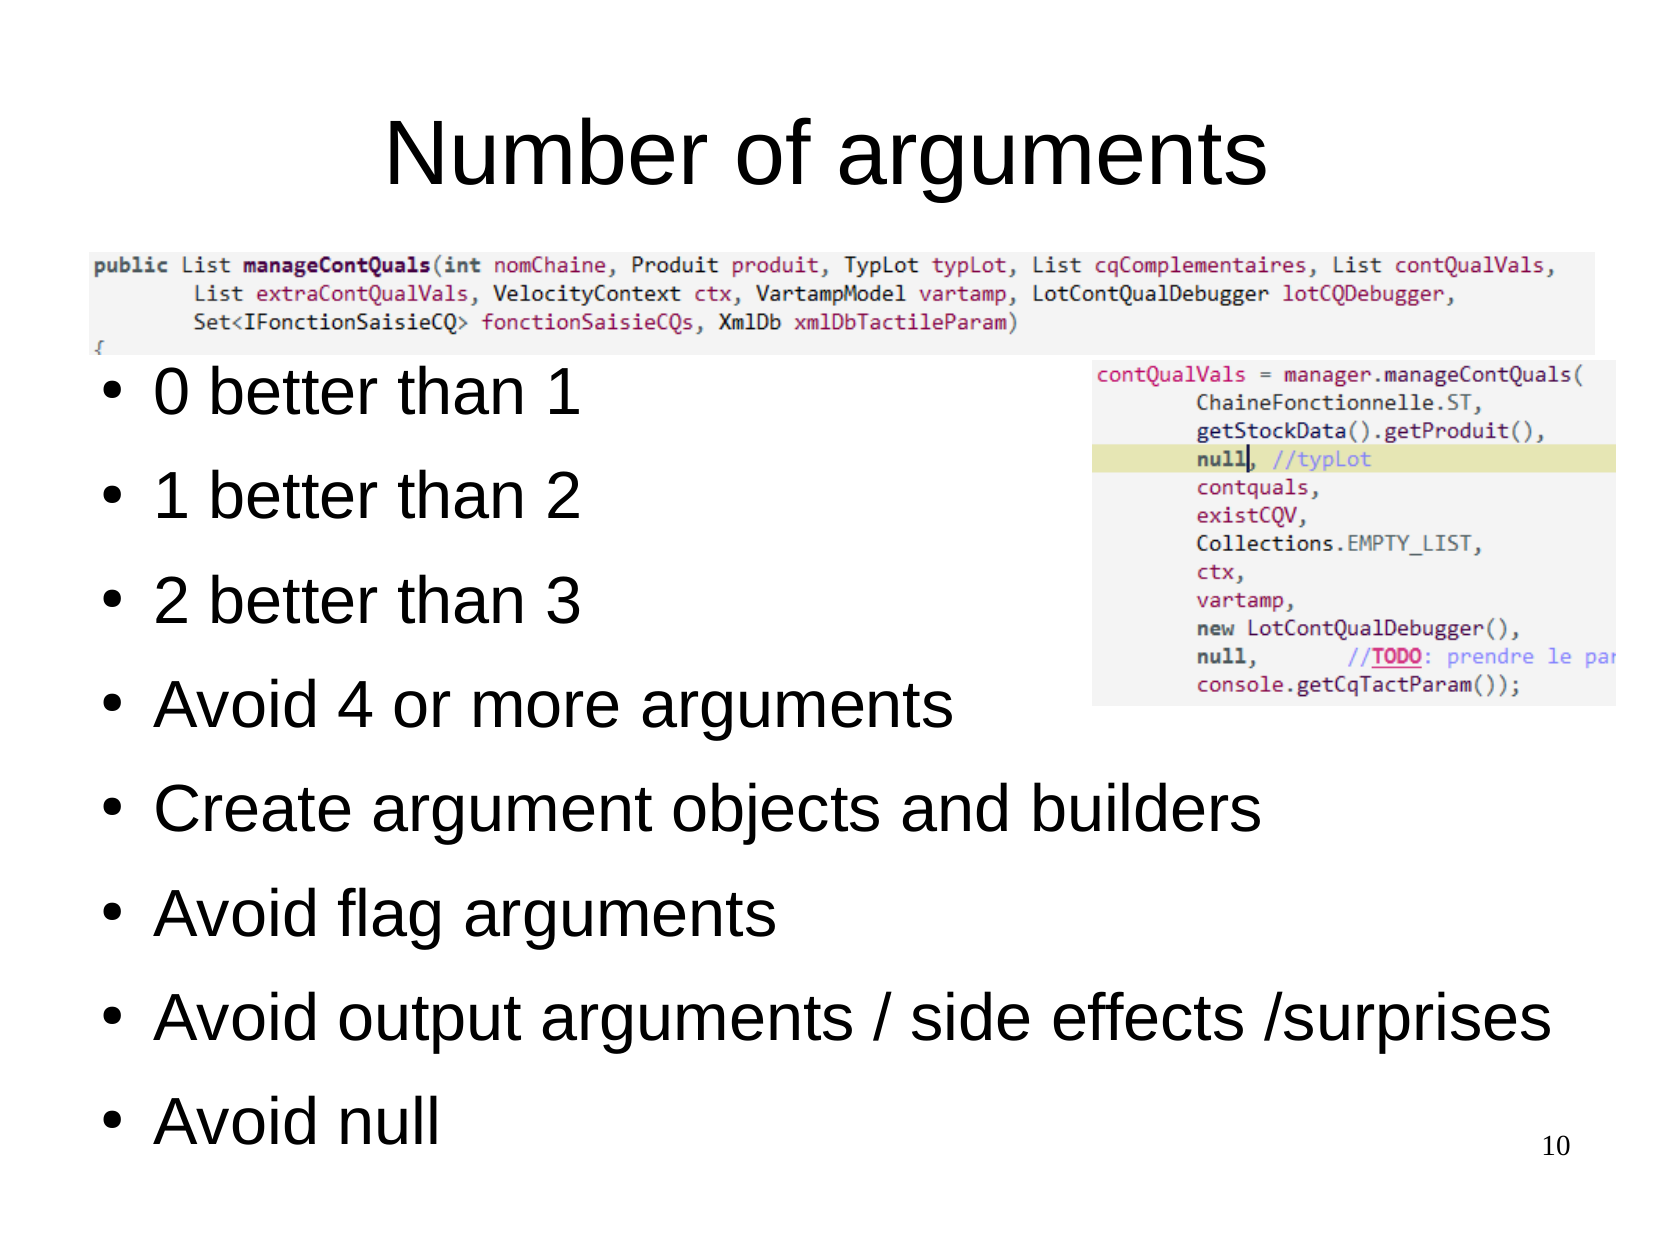

# Number of arguments
0 better than 1
1 better than 2
2 better than 3
Avoid 4 or more arguments
Create argument objects and builders
Avoid flag arguments
Avoid output arguments / side effects /surprises
Avoid null
10